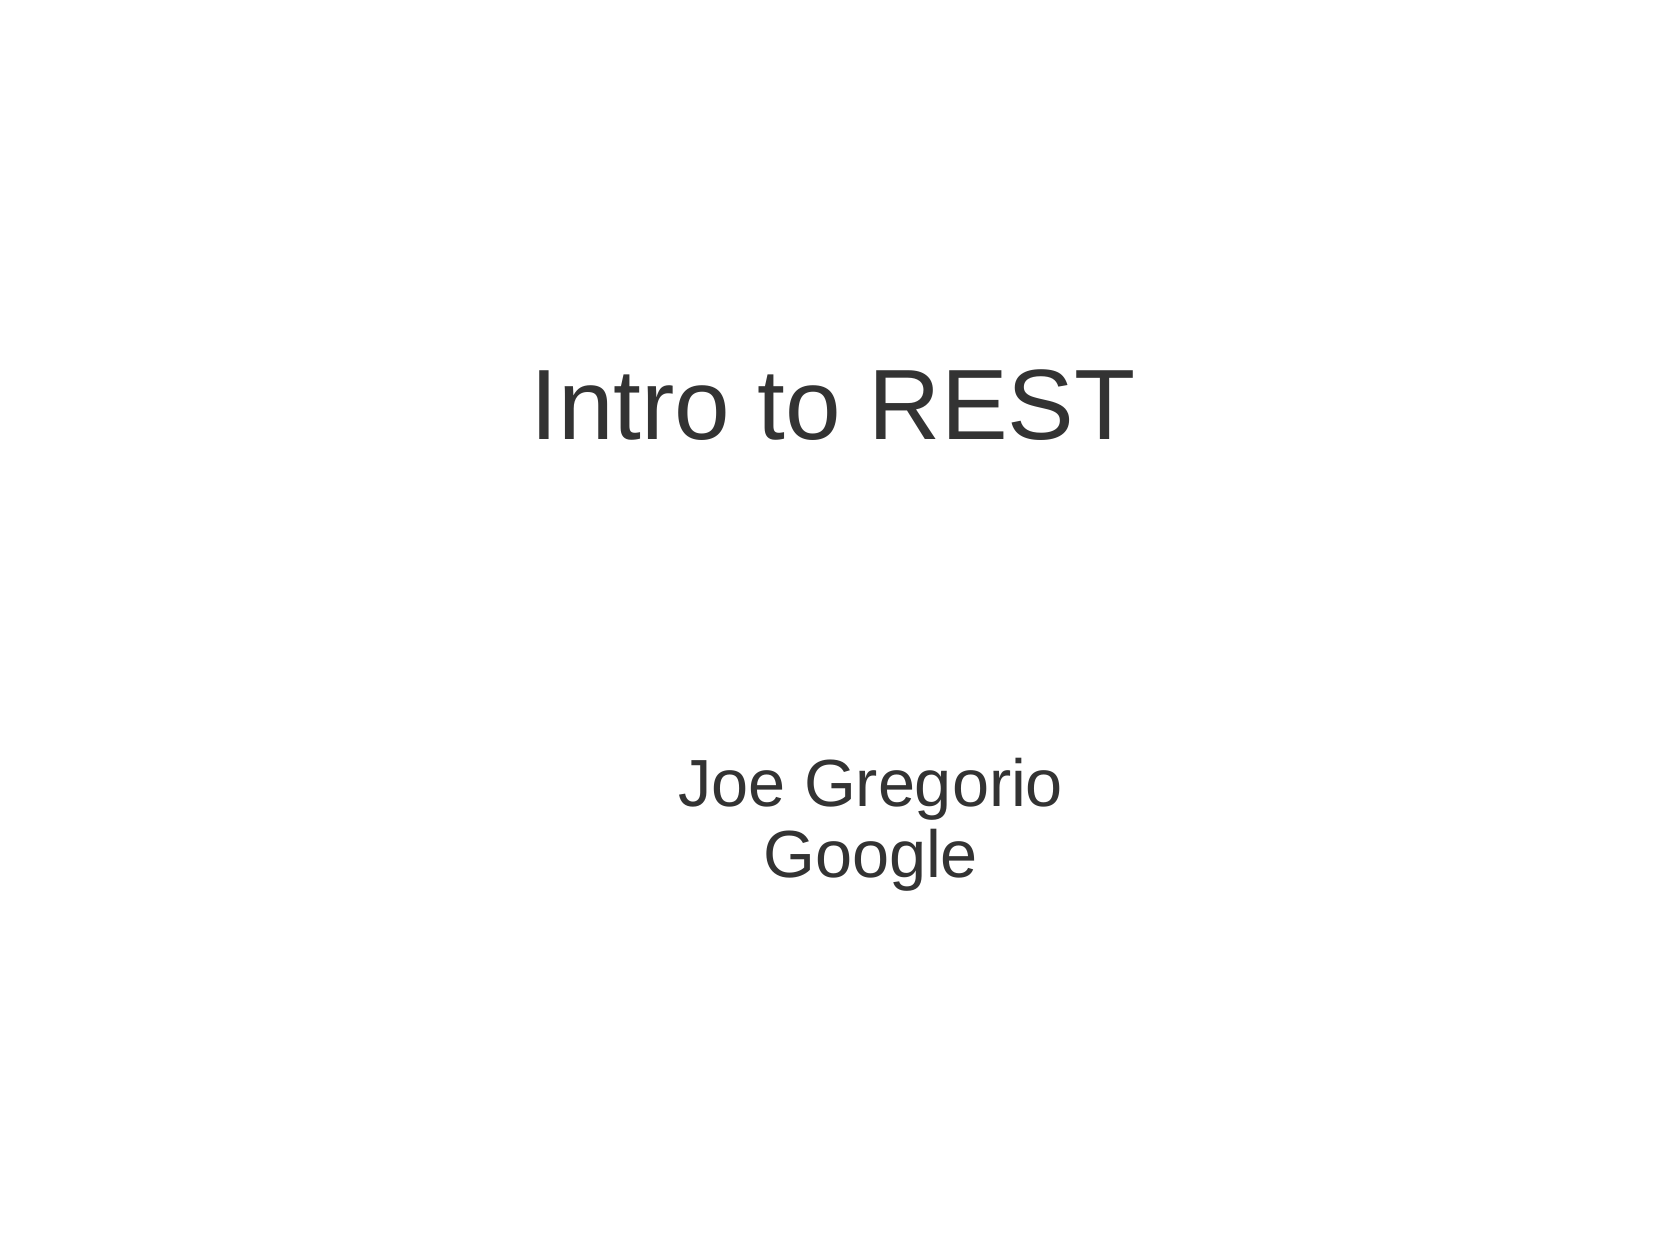

# Intro to REST
Joe Gregorio
Google